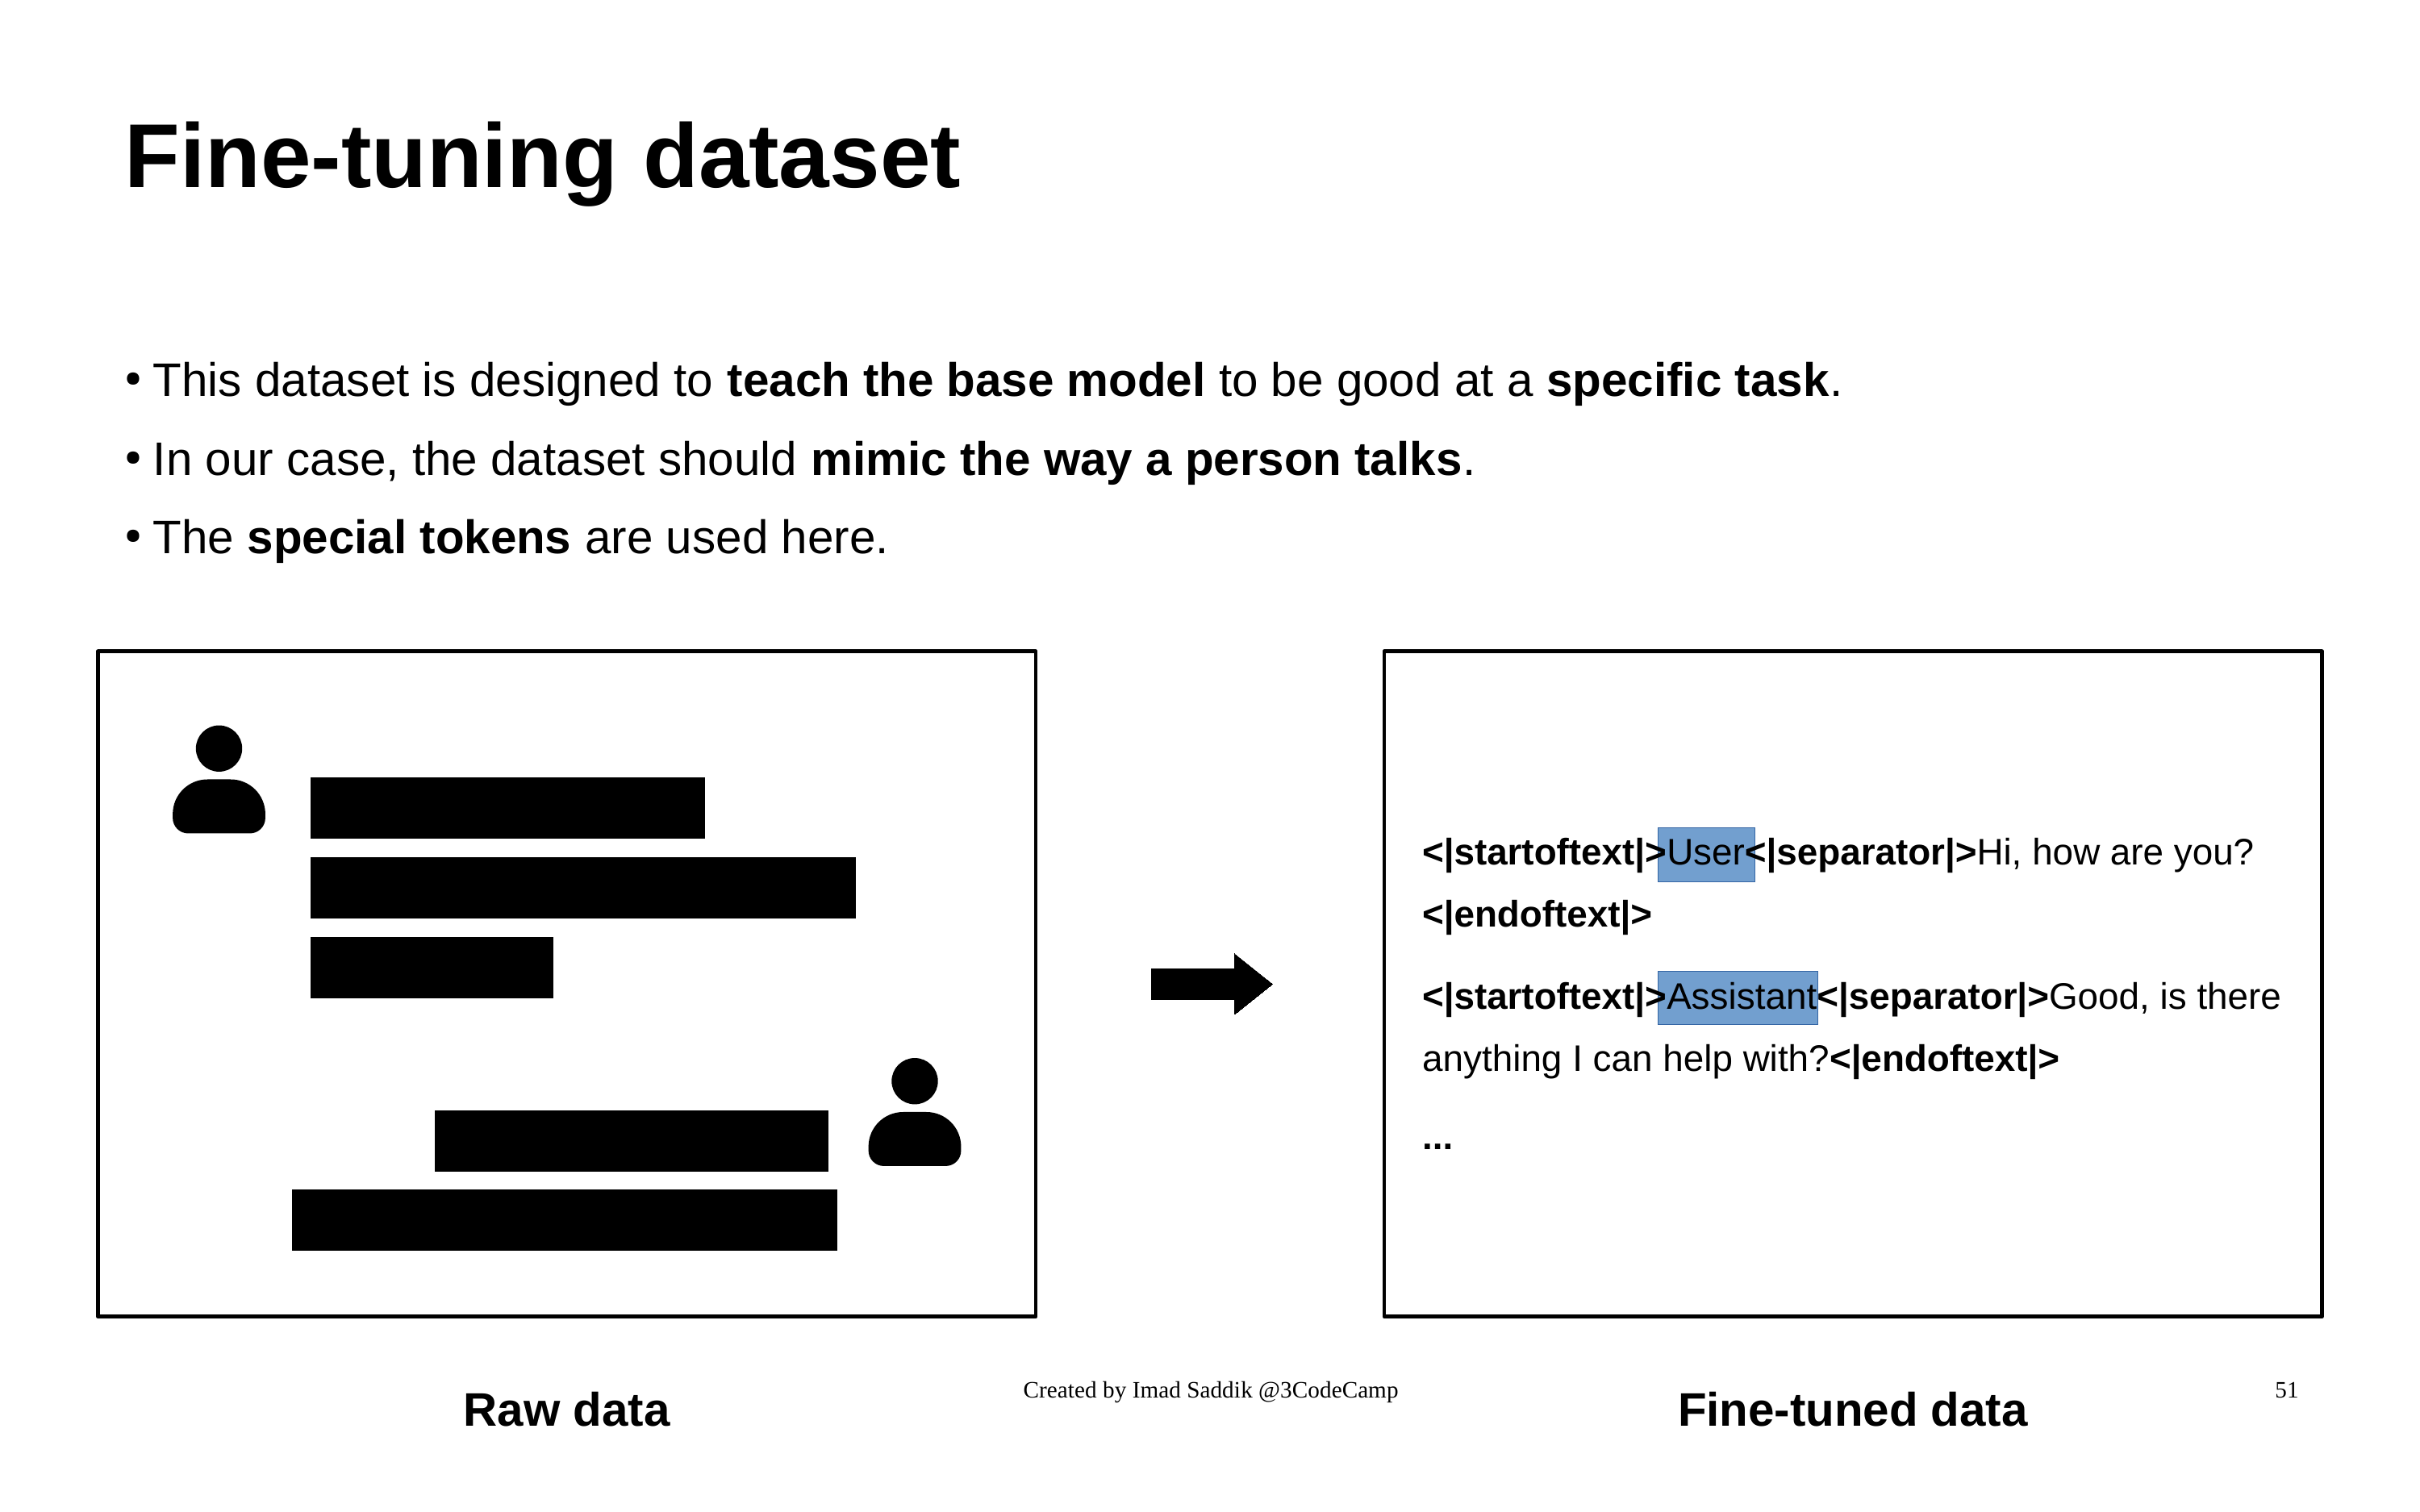

Fine-tuning dataset
This dataset is designed to teach the base model to be good at a specific task.
In our case, the dataset should mimic the way a person talks.
The special tokens are used here.
<|startoftext|>User<|separator|>Hi, how are you?<|endoftext|>
<|startoftext|>Assistant<|separator|>Good, is there anything I can help with?<|endoftext|>
...
Raw data
Fine-tuned data
Created by Imad Saddik @3CodeCamp
51